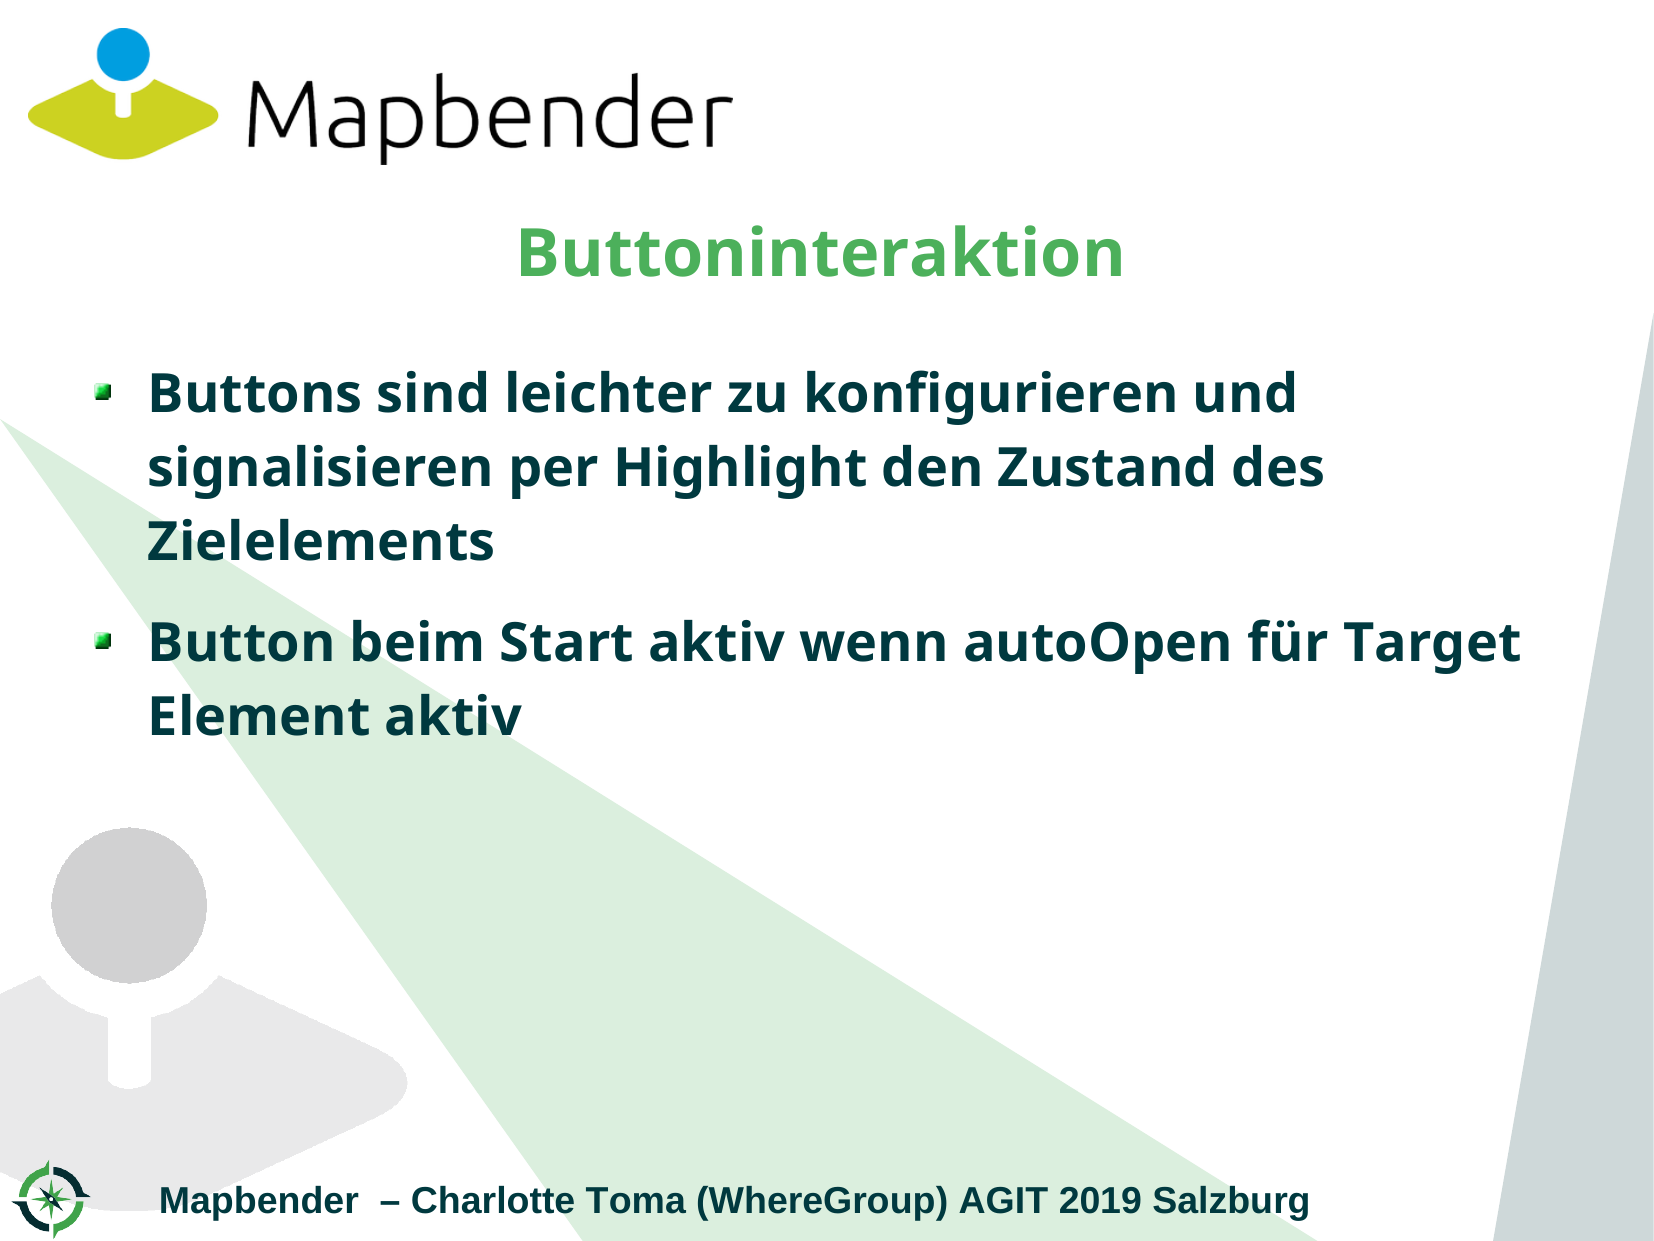

# Buttoninteraktion
Buttons sind leichter zu konfigurieren und signalisieren per Highlight den Zustand des Zielelements
Button beim Start aktiv wenn autoOpen für Target Element aktiv